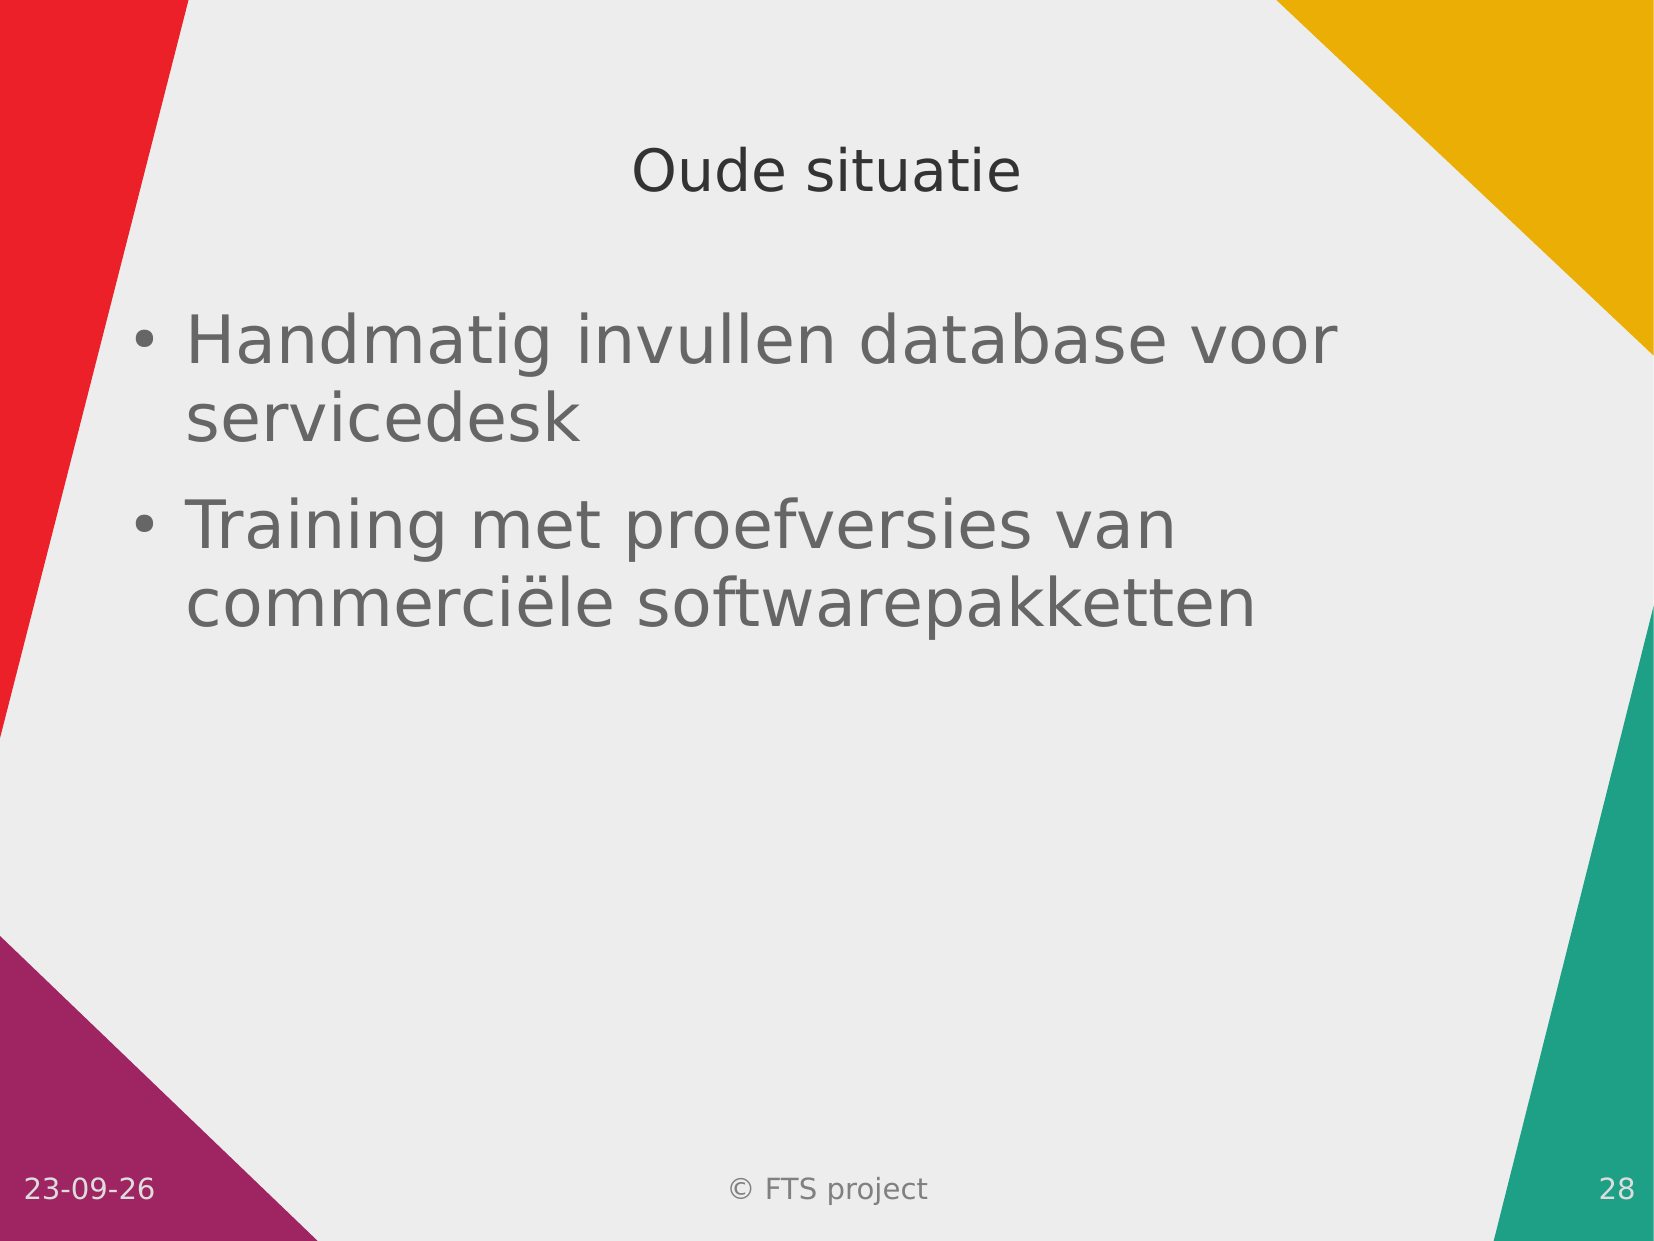

# Oude situatie
Handmatig invullen database voor servicedesk
Training met proefversies van commerciële softwarepakketten
© FTS project
28